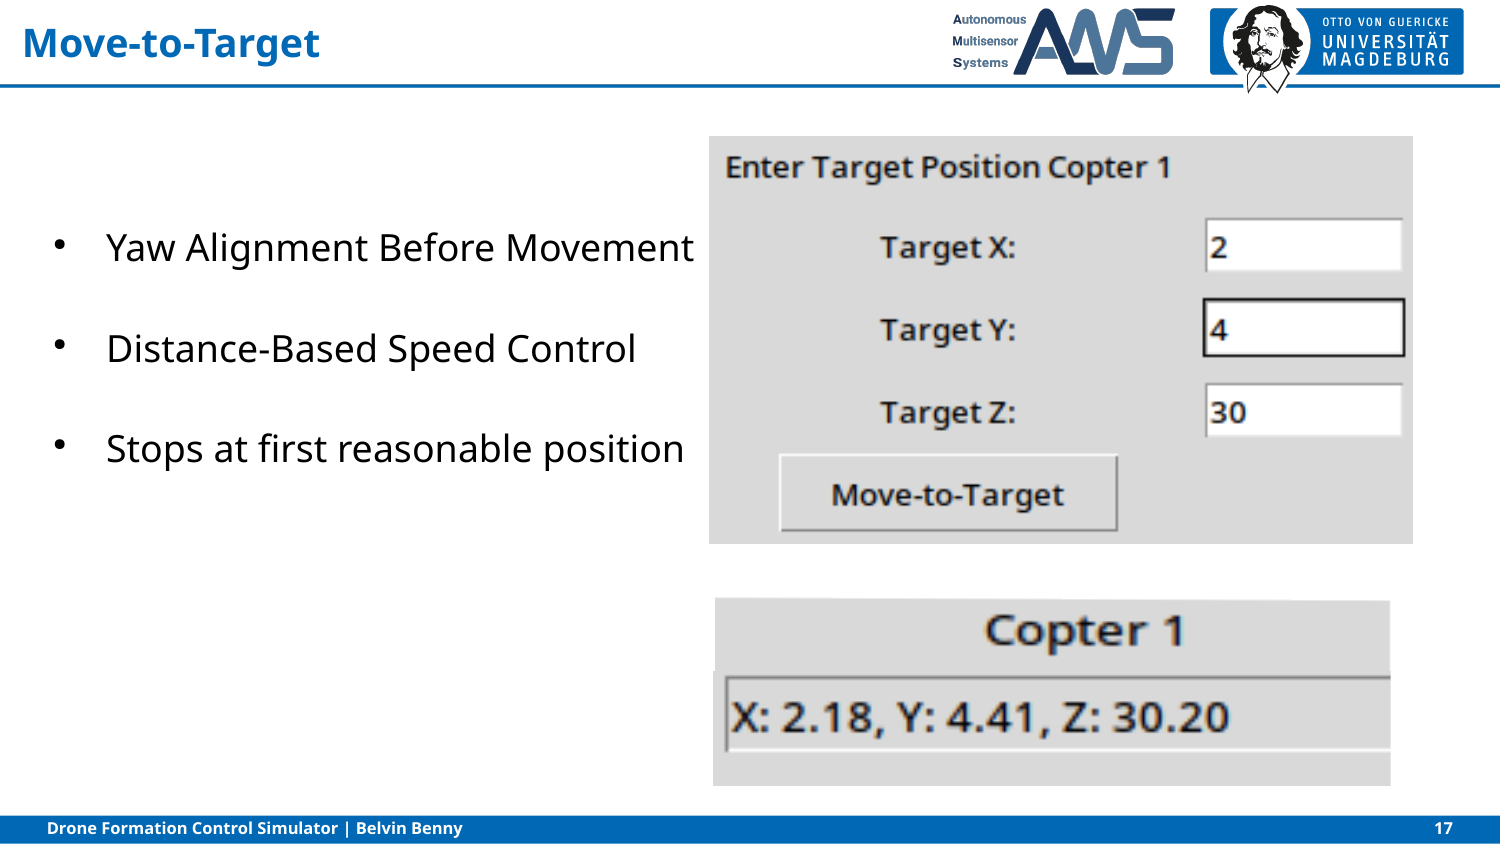

# Move-to-Target
Yaw Alignment Before Movement
Distance-Based Speed Control
Stops at first reasonable position
Drone Formation Control Simulator | Belvin Benny
17